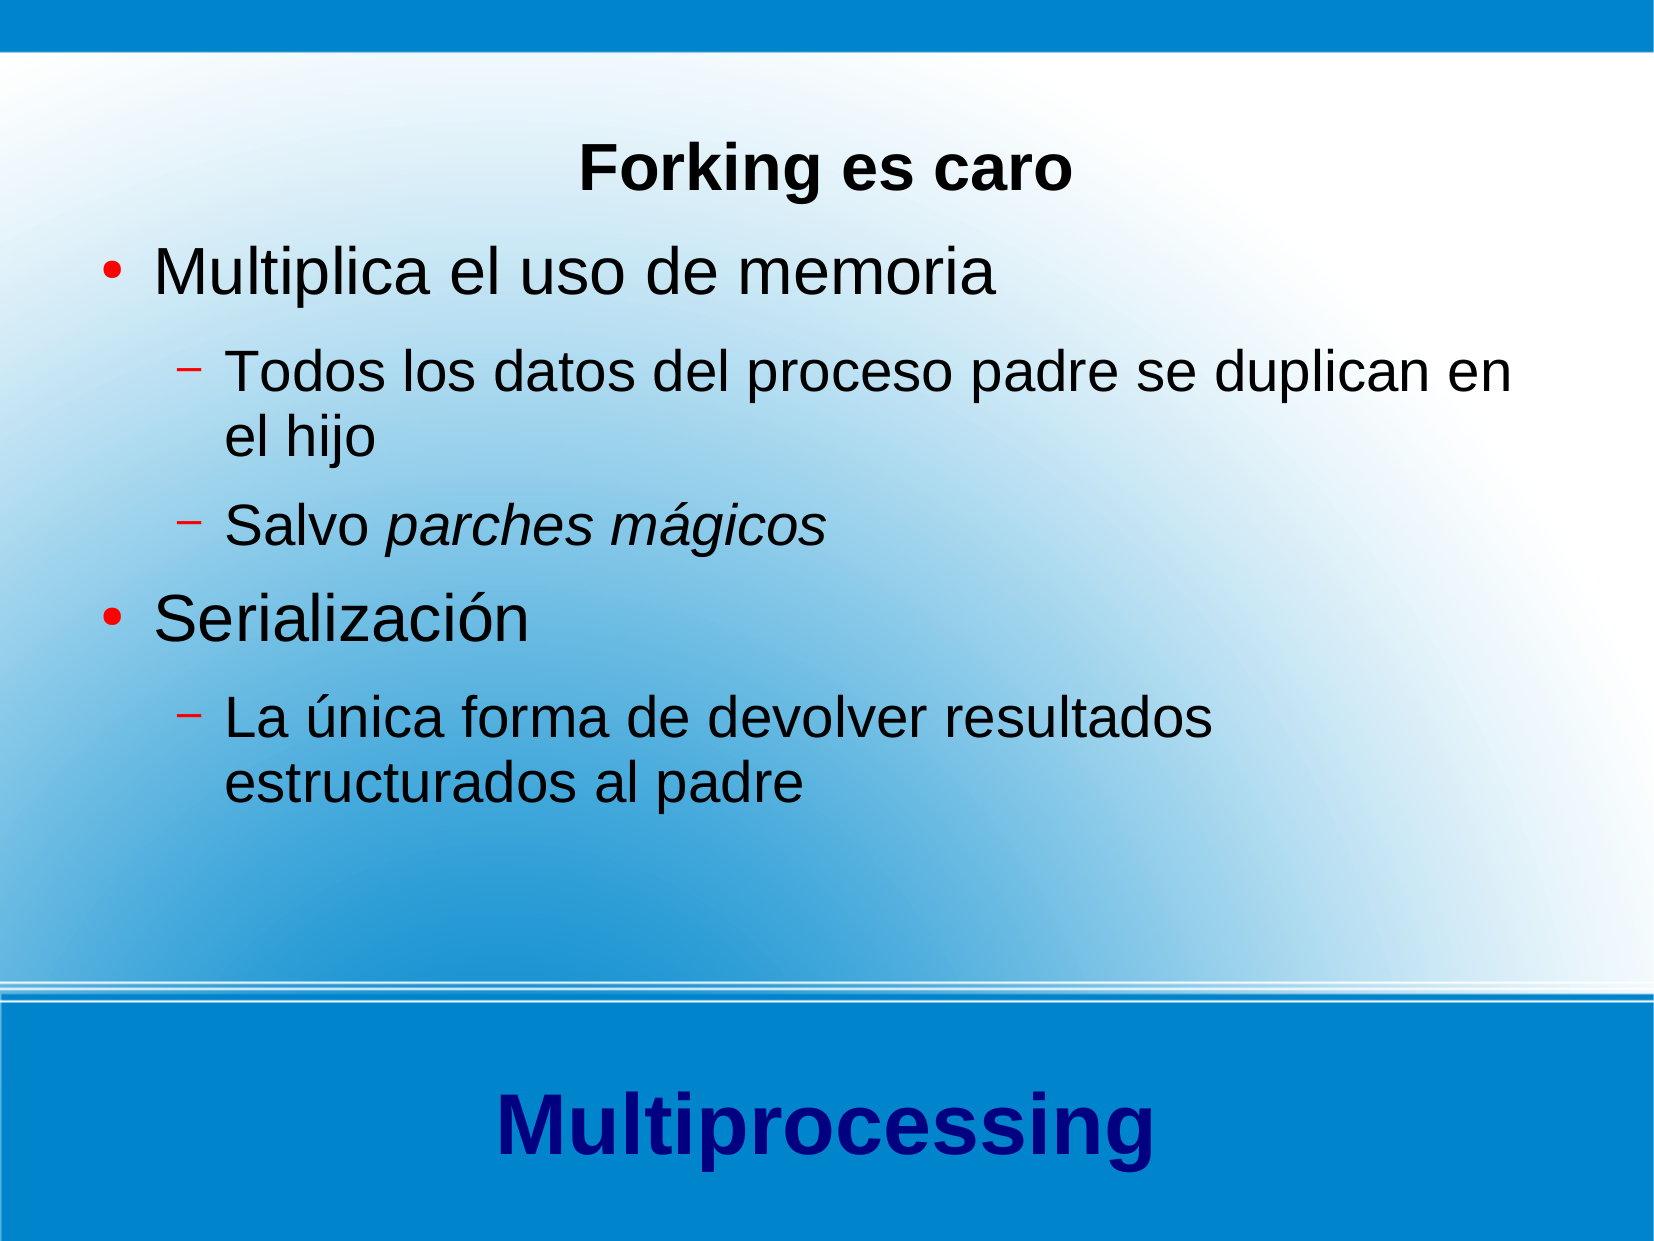

Forking es caro
Multiplica el uso de memoria
Todos los datos del proceso padre se duplican en el hijo
Salvo parches mágicos
Serialización
La única forma de devolver resultados estructurados al padre
# Multiprocessing